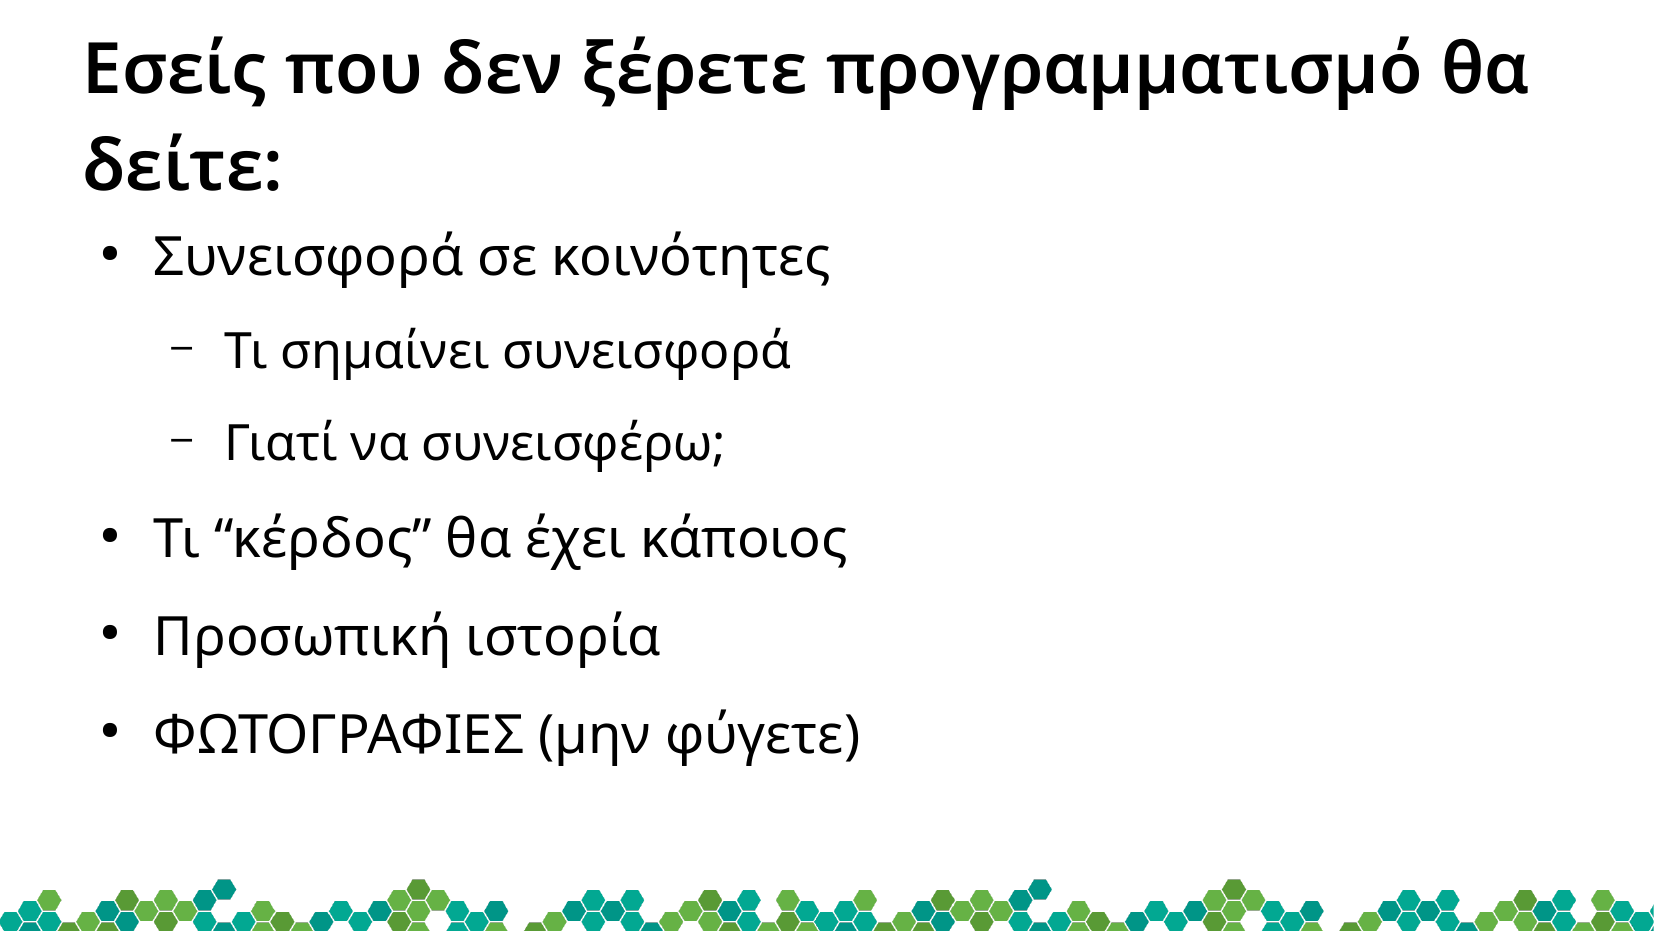

# Εσείς που δεν ξέρετε προγραμματισμό θα δείτε:
Συνεισφορά σε κοινότητες
Τι σημαίνει συνεισφορά
Γιατί να συνεισφέρω;
Τι “κέρδος” θα έχει κάποιος
Προσωπική ιστορία
ΦΩΤΟΓΡΑΦΙΕΣ (μην φύγετε)